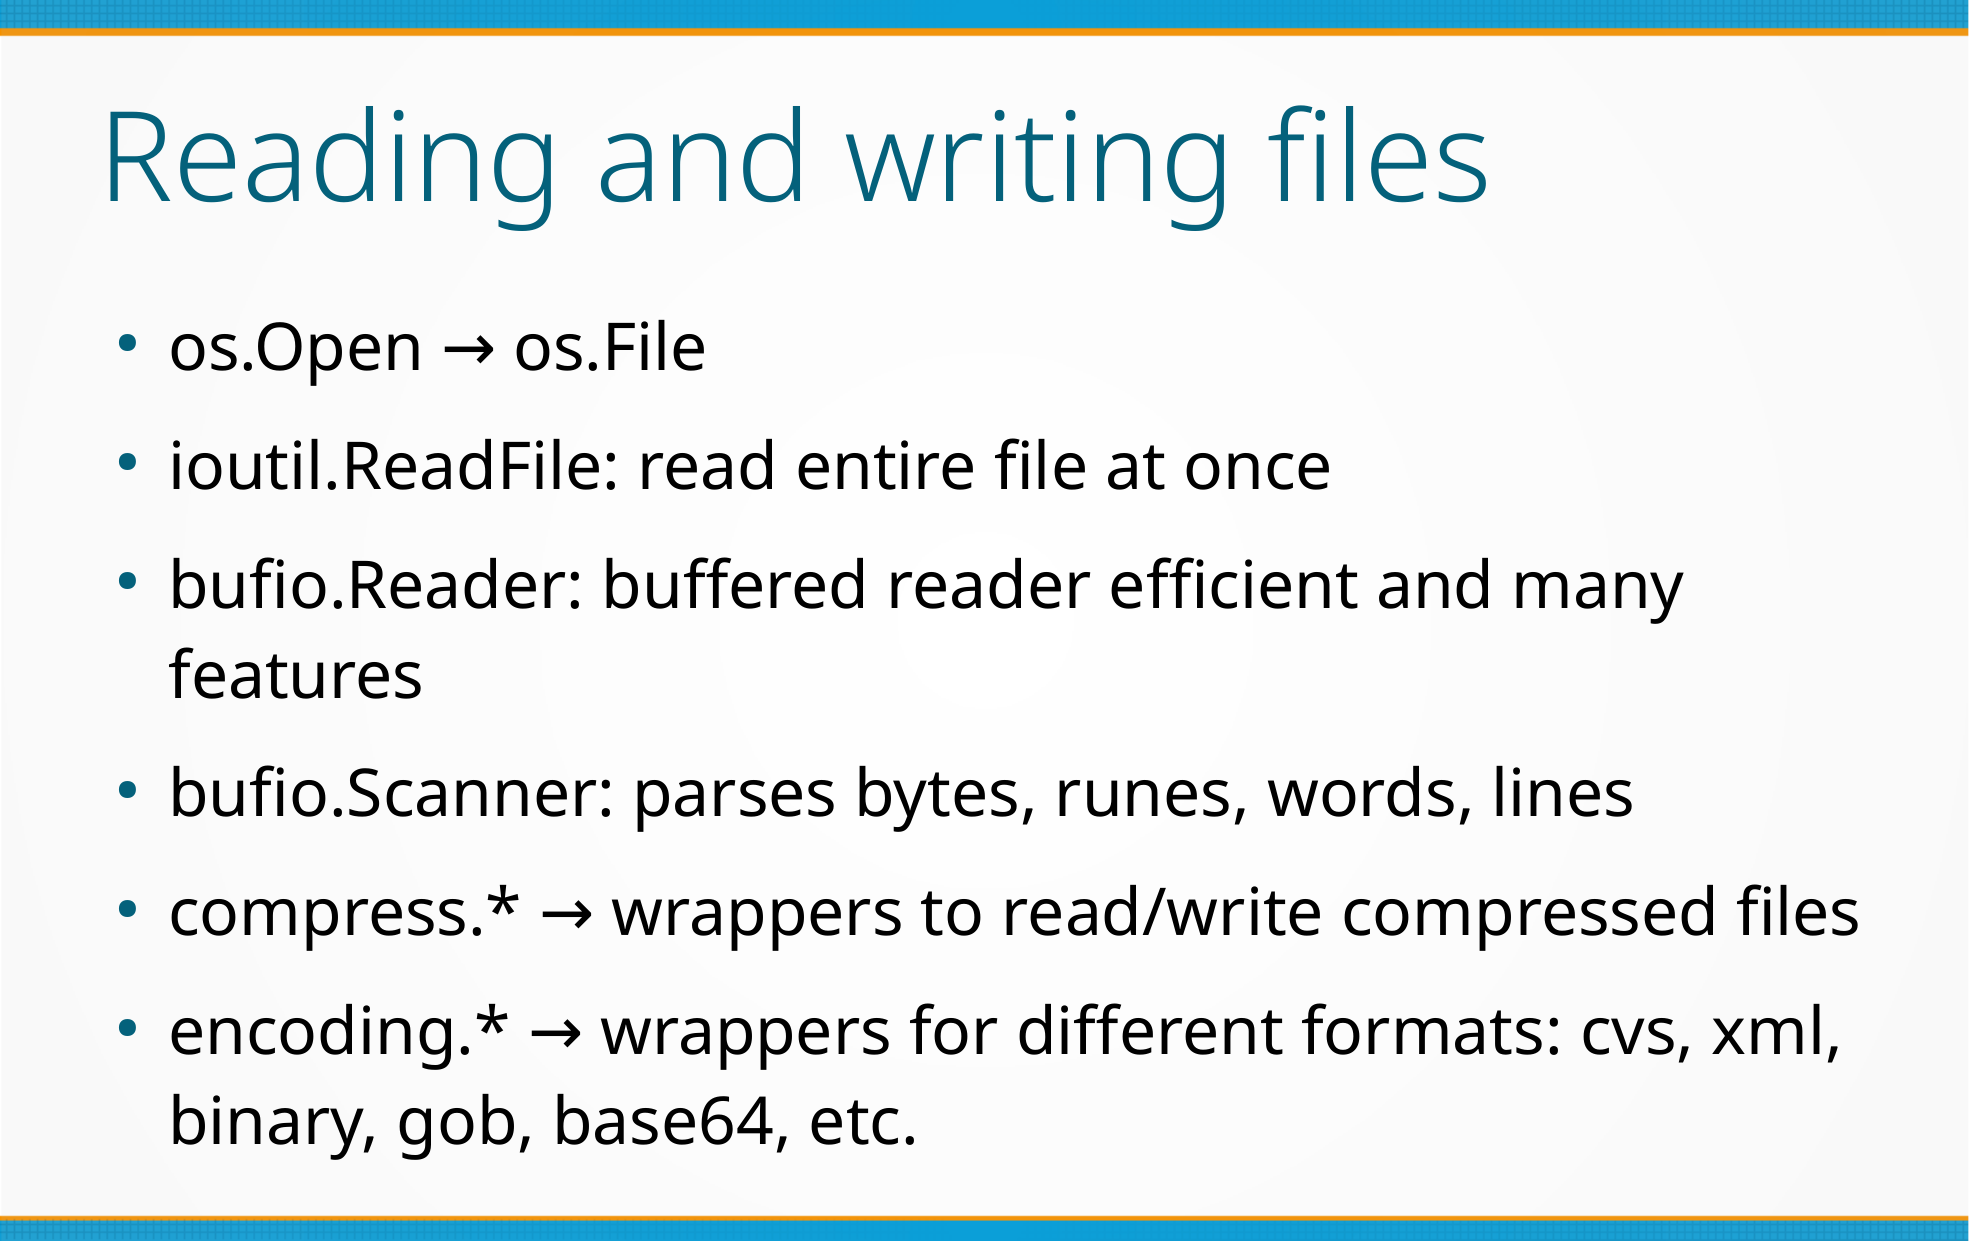

# Reading and writing files
os.Open → os.File
ioutil.ReadFile: read entire file at once
bufio.Reader: buffered reader efficient and many features
bufio.Scanner: parses bytes, runes, words, lines
compress.* → wrappers to read/write compressed files
encoding.* → wrappers for different formats: cvs, xml, binary, gob, base64, etc.